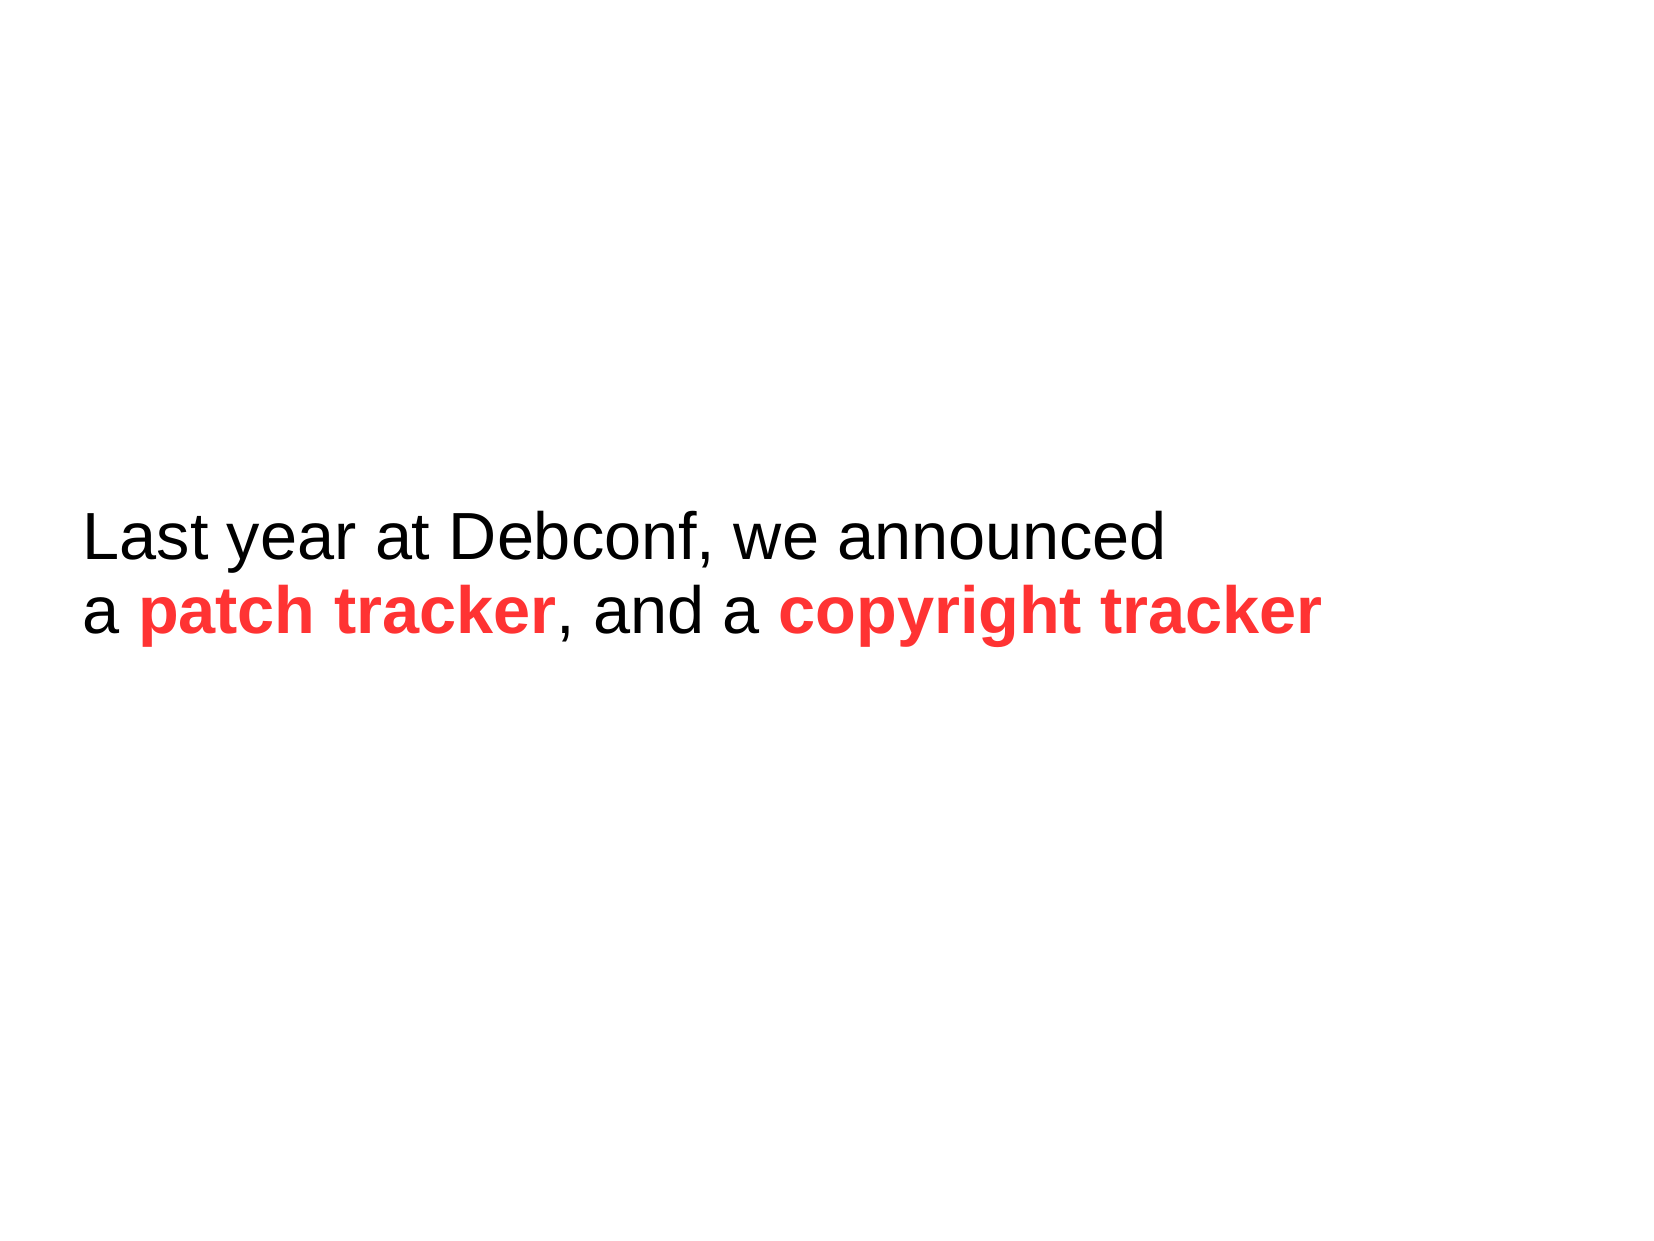

#
Last year at Debconf, we announced
a patch tracker, and a copyright tracker